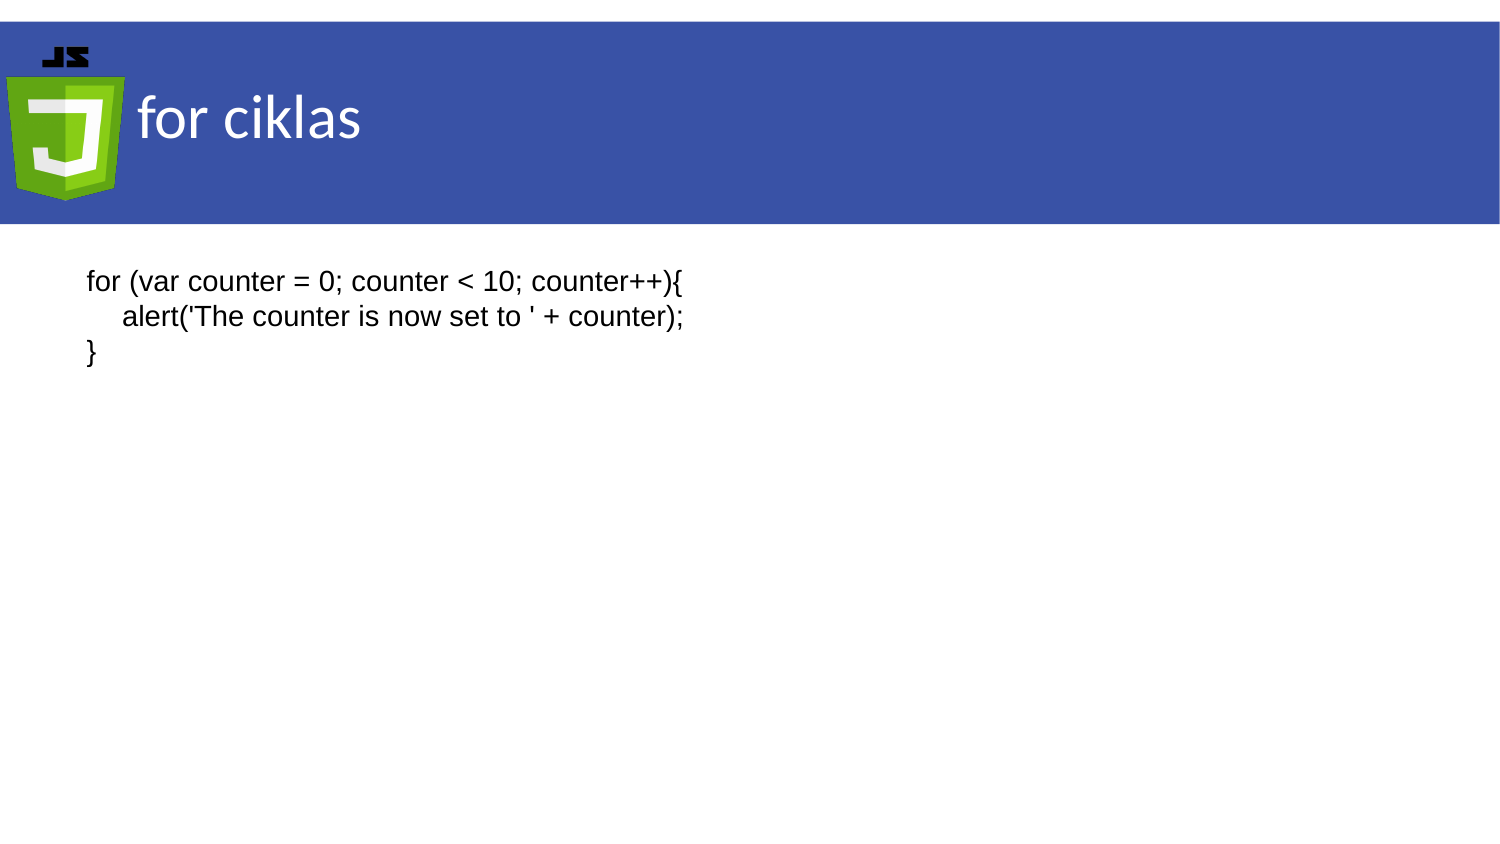

# for ciklas
for (var counter = 0; counter < 10; counter++){
alert('The counter is now set to ' + counter);
}